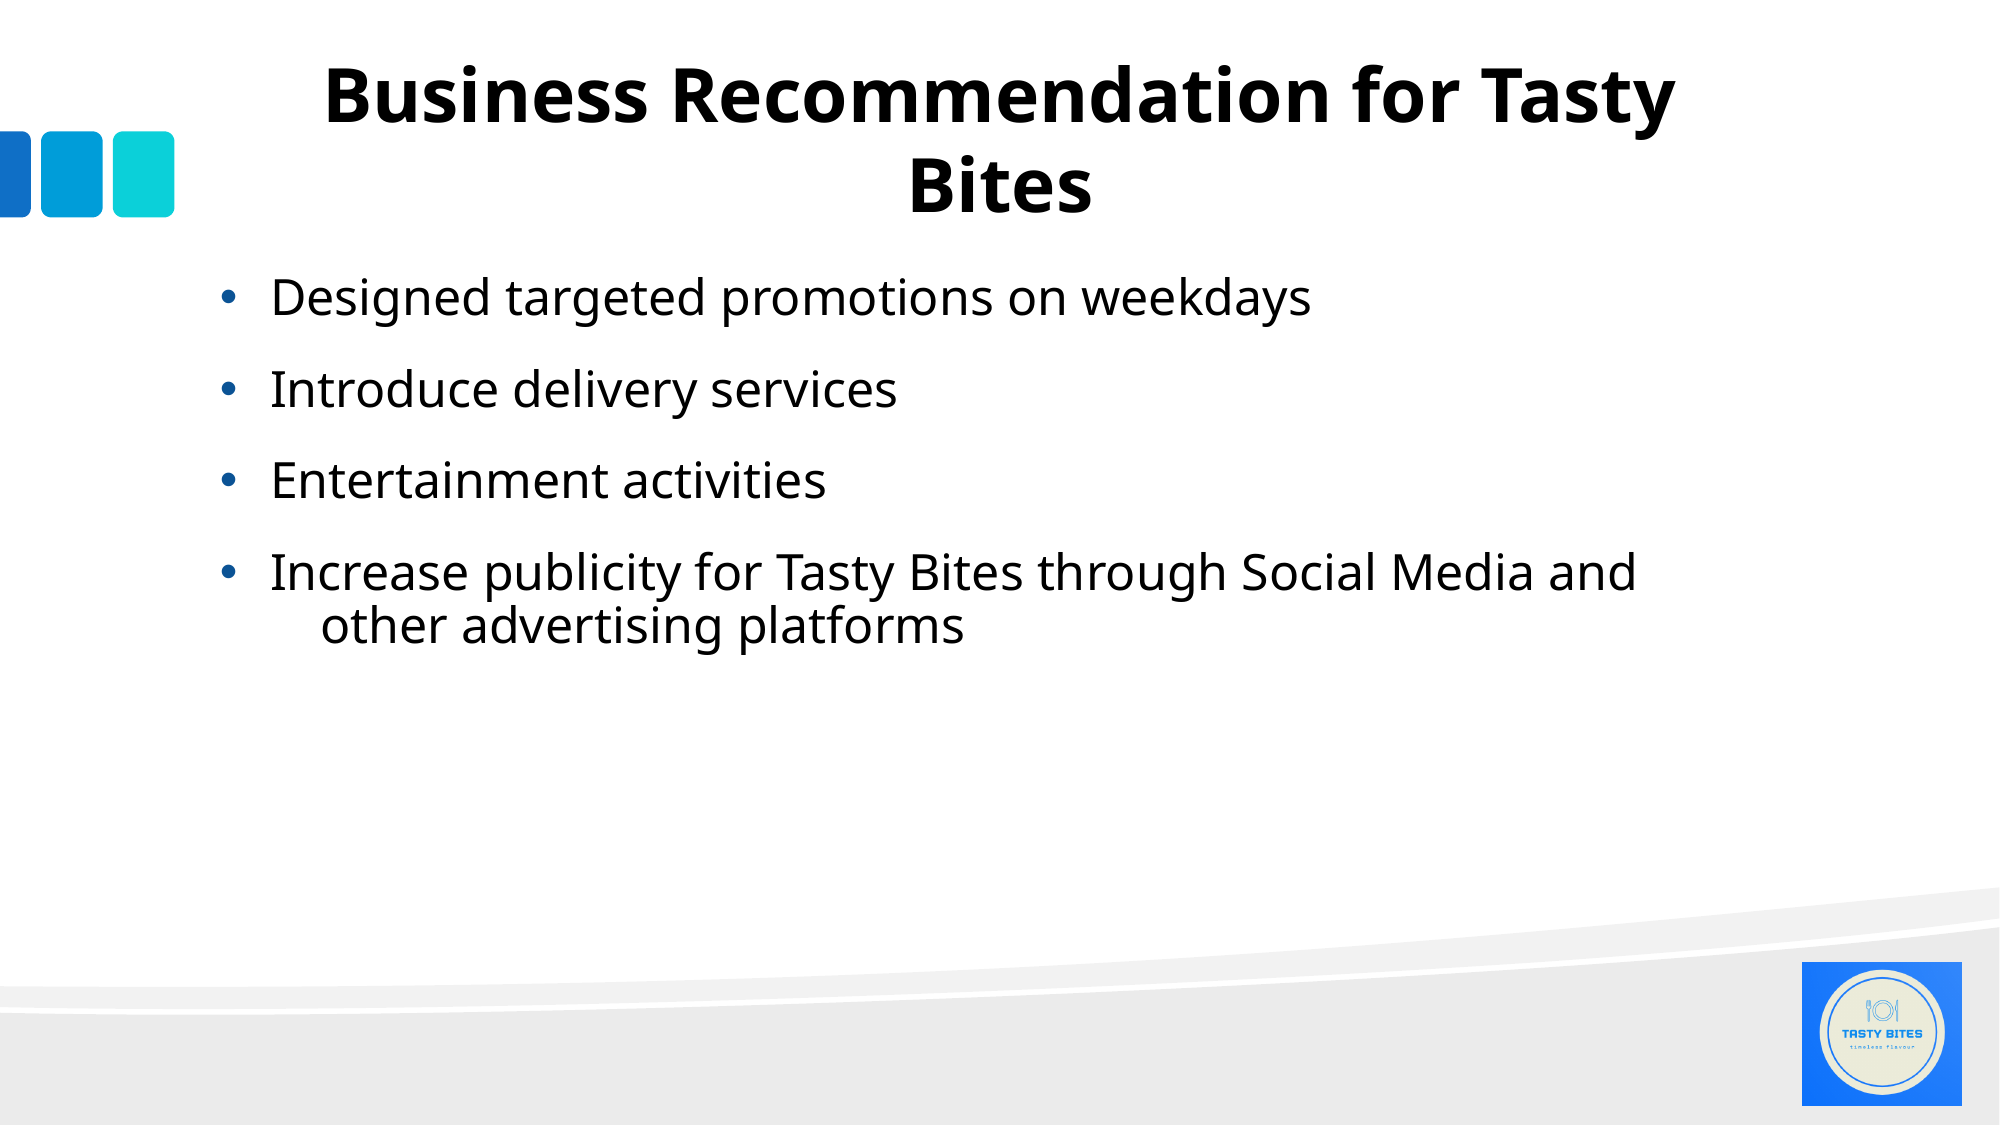

# Business Recommendation for Tasty Bites
Designed targeted promotions on weekdays
Introduce delivery services
Entertainment activities
Increase publicity for Tasty Bites through Social Media and other advertising platforms